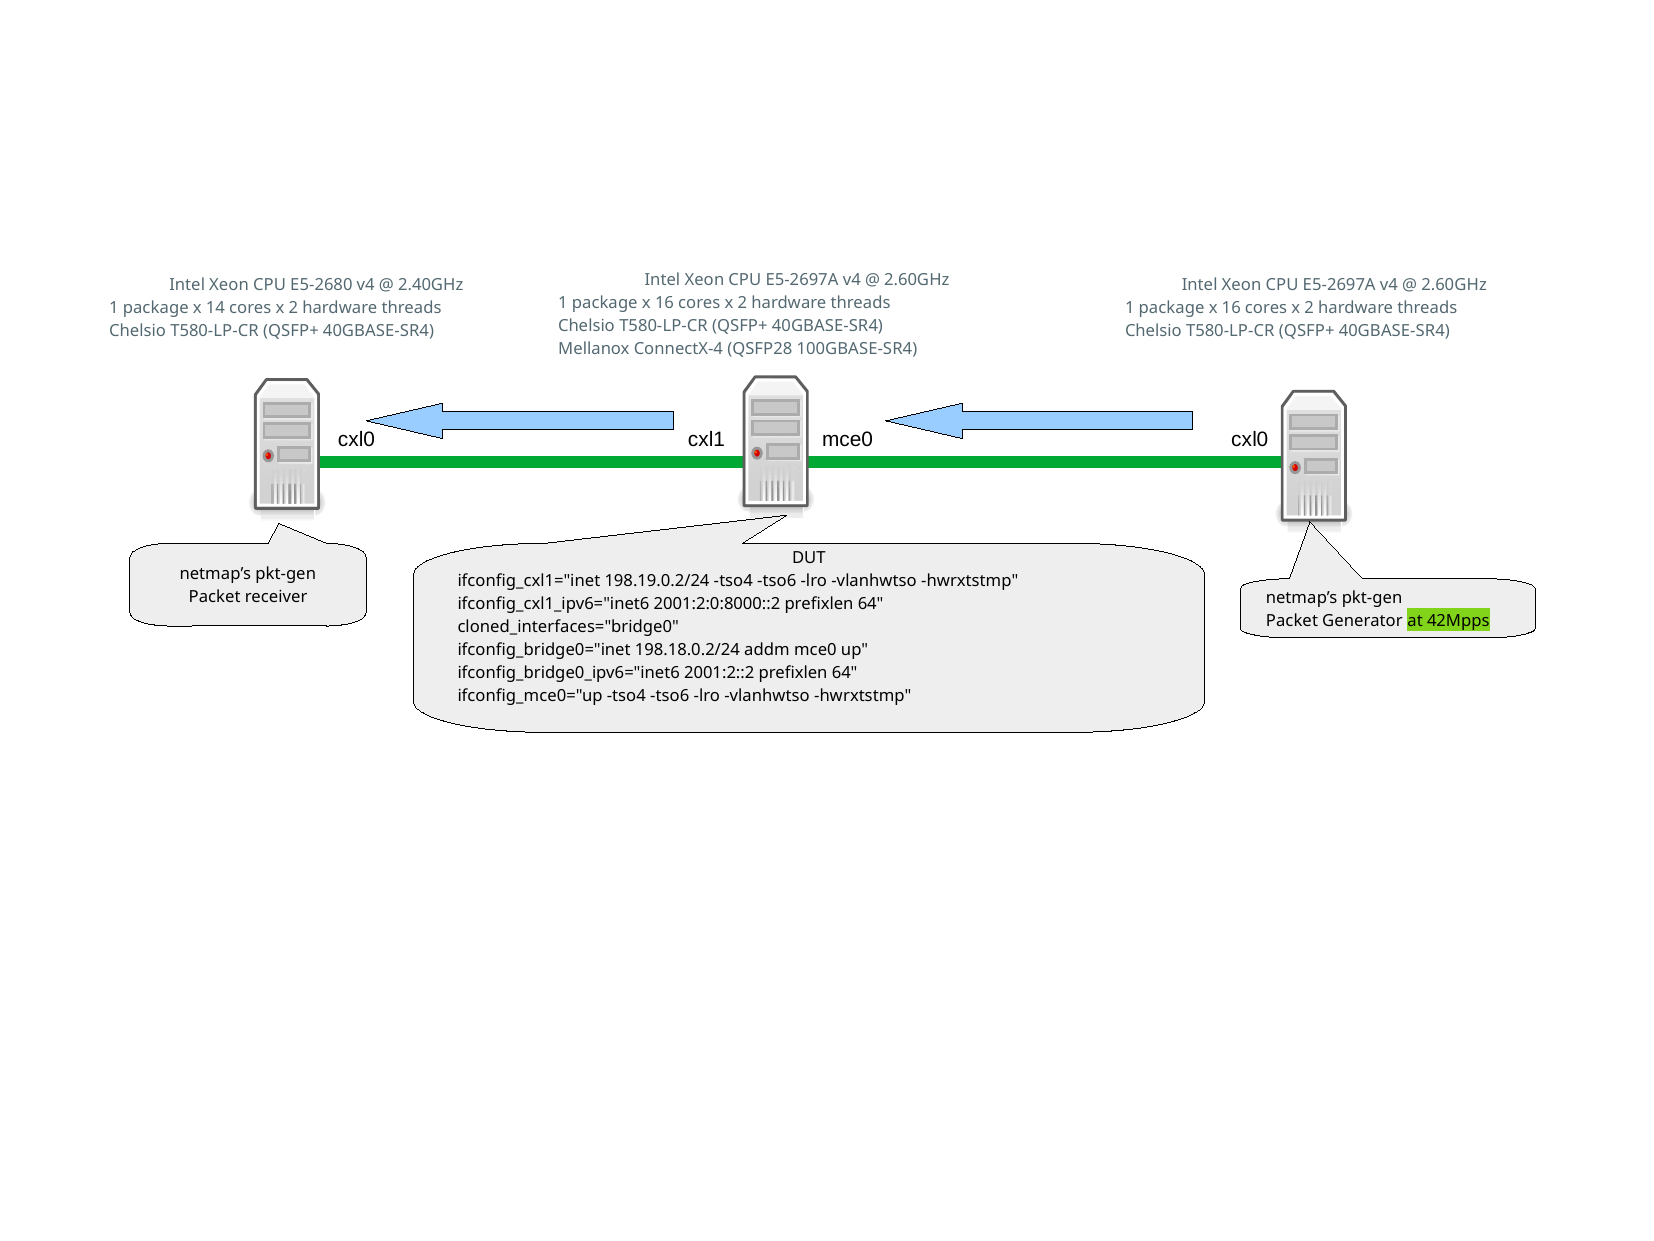

Intel Xeon CPU E5-2697A v4 @ 2.60GHz
1 package x 16 cores x 2 hardware threads
Chelsio T580-LP-CR (QSFP+ 40GBASE-SR4)
Mellanox ConnectX-4 (QSFP28 100GBASE-SR4)
Intel Xeon CPU E5-2680 v4 @ 2.40GHz
1 package x 14 cores x 2 hardware threads
Chelsio T580-LP-CR (QSFP+ 40GBASE-SR4)
Intel Xeon CPU E5-2697A v4 @ 2.60GHz
1 package x 16 cores x 2 hardware threads
Chelsio T580-LP-CR (QSFP+ 40GBASE-SR4)
cxl0
cxl1
mce0
cxl0
netmap’s pkt-gen
Packet receiver
DUT
ifconfig_cxl1="inet 198.19.0.2/24 -tso4 -tso6 -lro -vlanhwtso -hwrxtstmp"
ifconfig_cxl1_ipv6="inet6 2001:2:0:8000::2 prefixlen 64"
cloned_interfaces="bridge0"
ifconfig_bridge0="inet 198.18.0.2/24 addm mce0 up"
ifconfig_bridge0_ipv6="inet6 2001:2::2 prefixlen 64"
ifconfig_mce0="up -tso4 -tso6 -lro -vlanhwtso -hwrxtstmp"
netmap’s pkt-gen
Packet Generator at 42Mpps